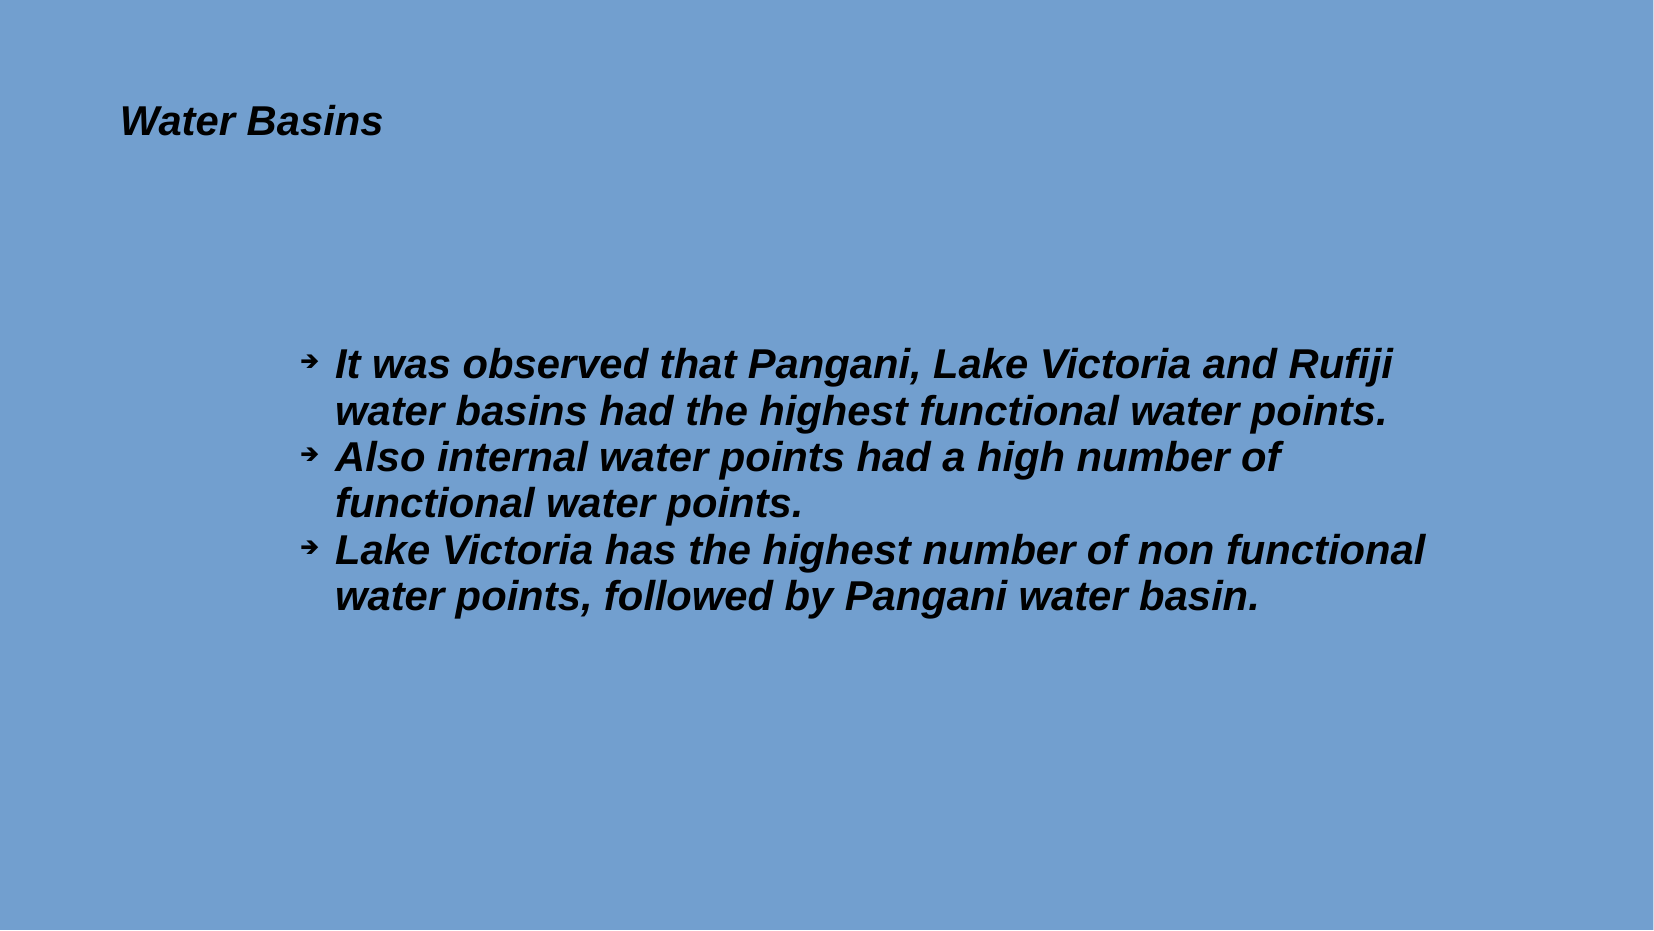

Water Basins
It was observed that Pangani, Lake Victoria and Rufiji water basins had the highest functional water points.
Also internal water points had a high number of functional water points.
Lake Victoria has the highest number of non functional water points, followed by Pangani water basin.